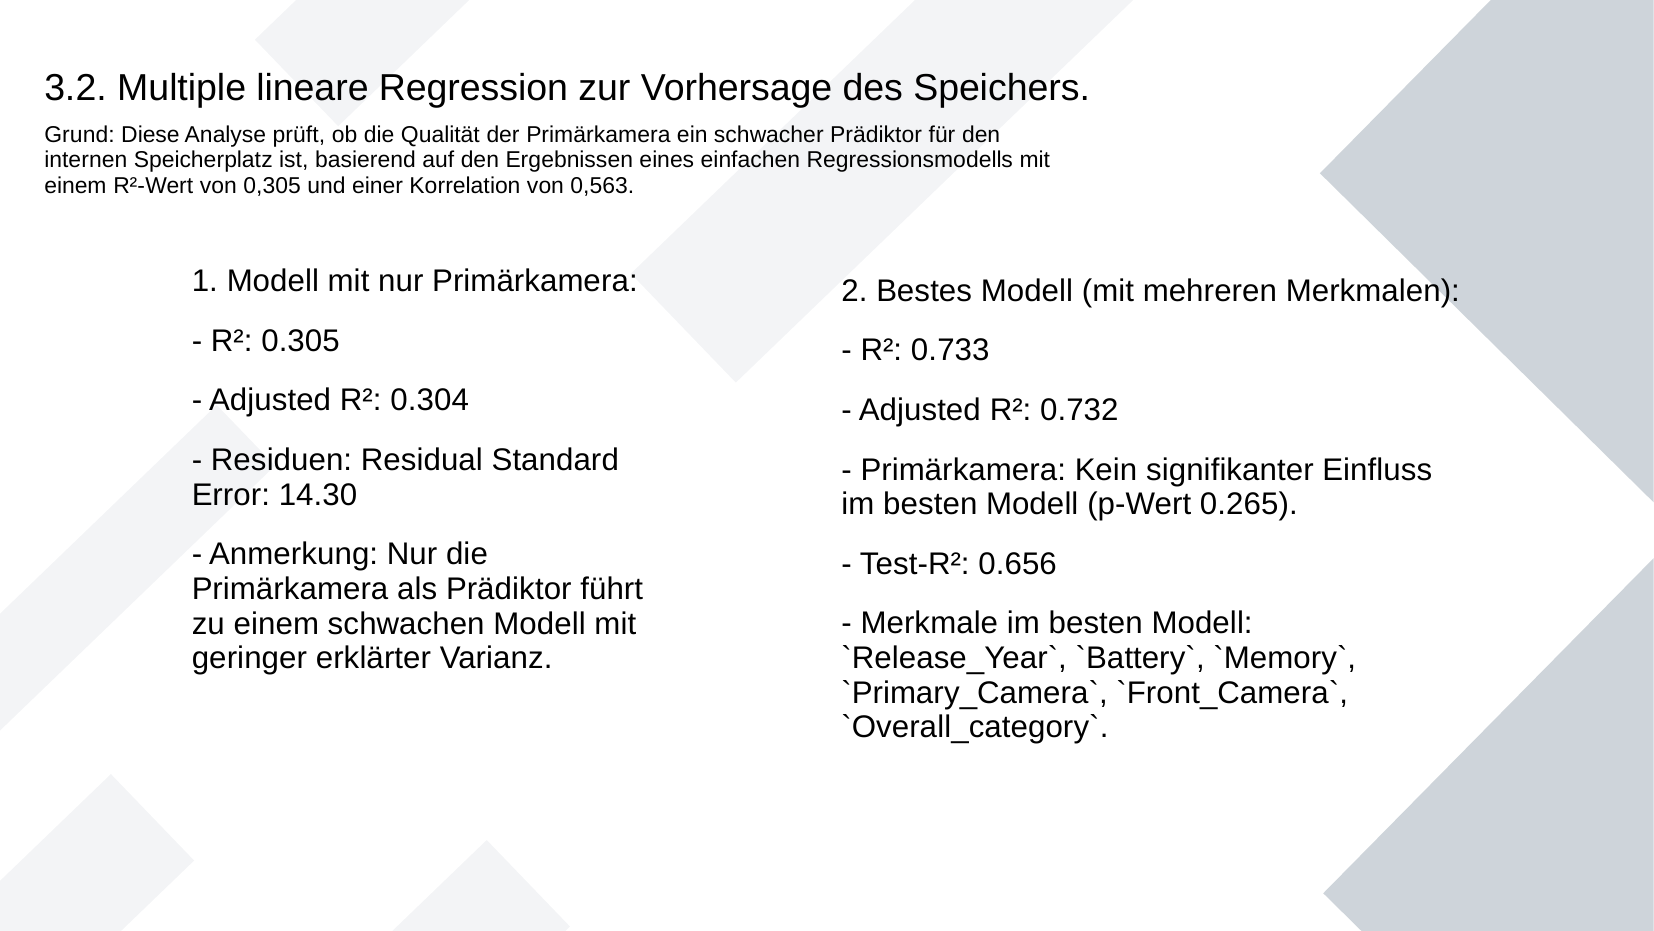

Grund: Diese Analyse prüft, ob die Qualität der Primärkamera ein schwacher Prädiktor für den internen Speicherplatz ist, basierend auf den Ergebnissen eines einfachen Regressionsmodells mit einem R²-Wert von 0,305 und einer Korrelation von 0,563.
3.2. Multiple lineare Regression zur Vorhersage des Speichers.
1. Modell mit nur Primärkamera:
- R²: 0.305
- Adjusted R²: 0.304
- Residuen: Residual Standard Error: 14.30
- Anmerkung: Nur die Primärkamera als Prädiktor führt zu einem schwachen Modell mit geringer erklärter Varianz.
2. Bestes Modell (mit mehreren Merkmalen):
- R²: 0.733
- Adjusted R²: 0.732
- Primärkamera: Kein signifikanter Einfluss im besten Modell (p-Wert 0.265).
- Test-R²: 0.656
- Merkmale im besten Modell: `Release_Year`, `Battery`, `Memory`, `Primary_Camera`, `Front_Camera`, `Overall_category`.